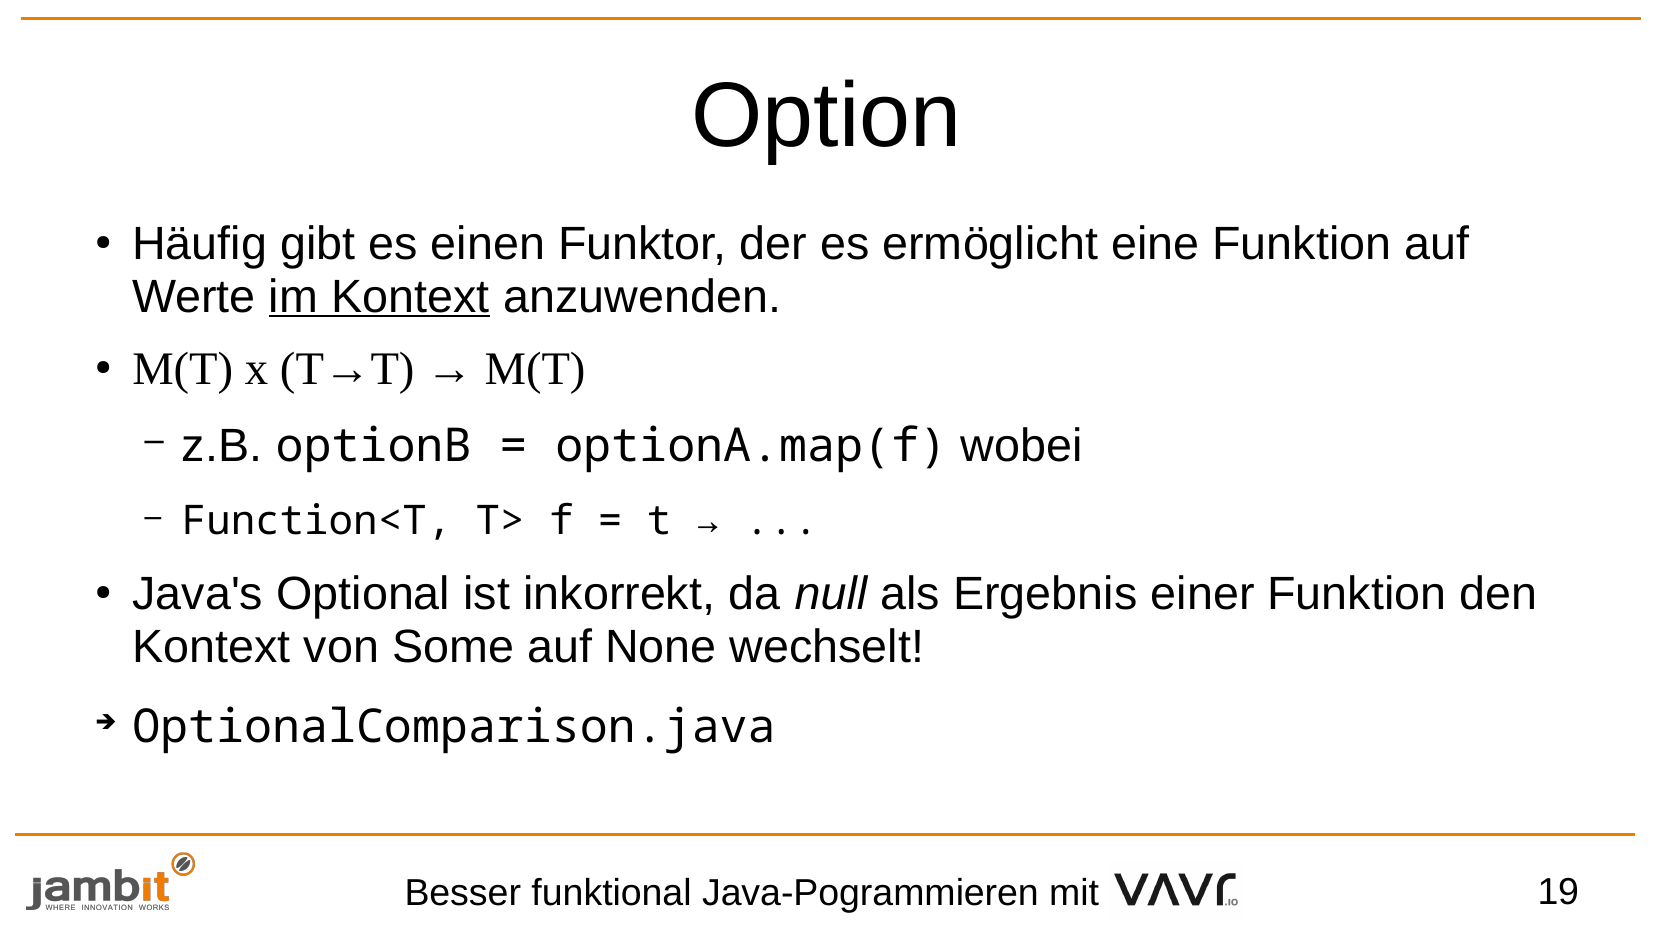

# Option
Häufig gibt es einen Funktor, der es ermöglicht eine Funktion auf Werte im Kontext anzuwenden.
M(T) x (T→T) → M(T)
z.B. optionB = optionA.map(f) wobei
Function<T, T> f = t → ...
Java's Optional ist inkorrekt, da null als Ergebnis einer Funktion den Kontext von Some auf None wechselt!
OptionalComparison.java